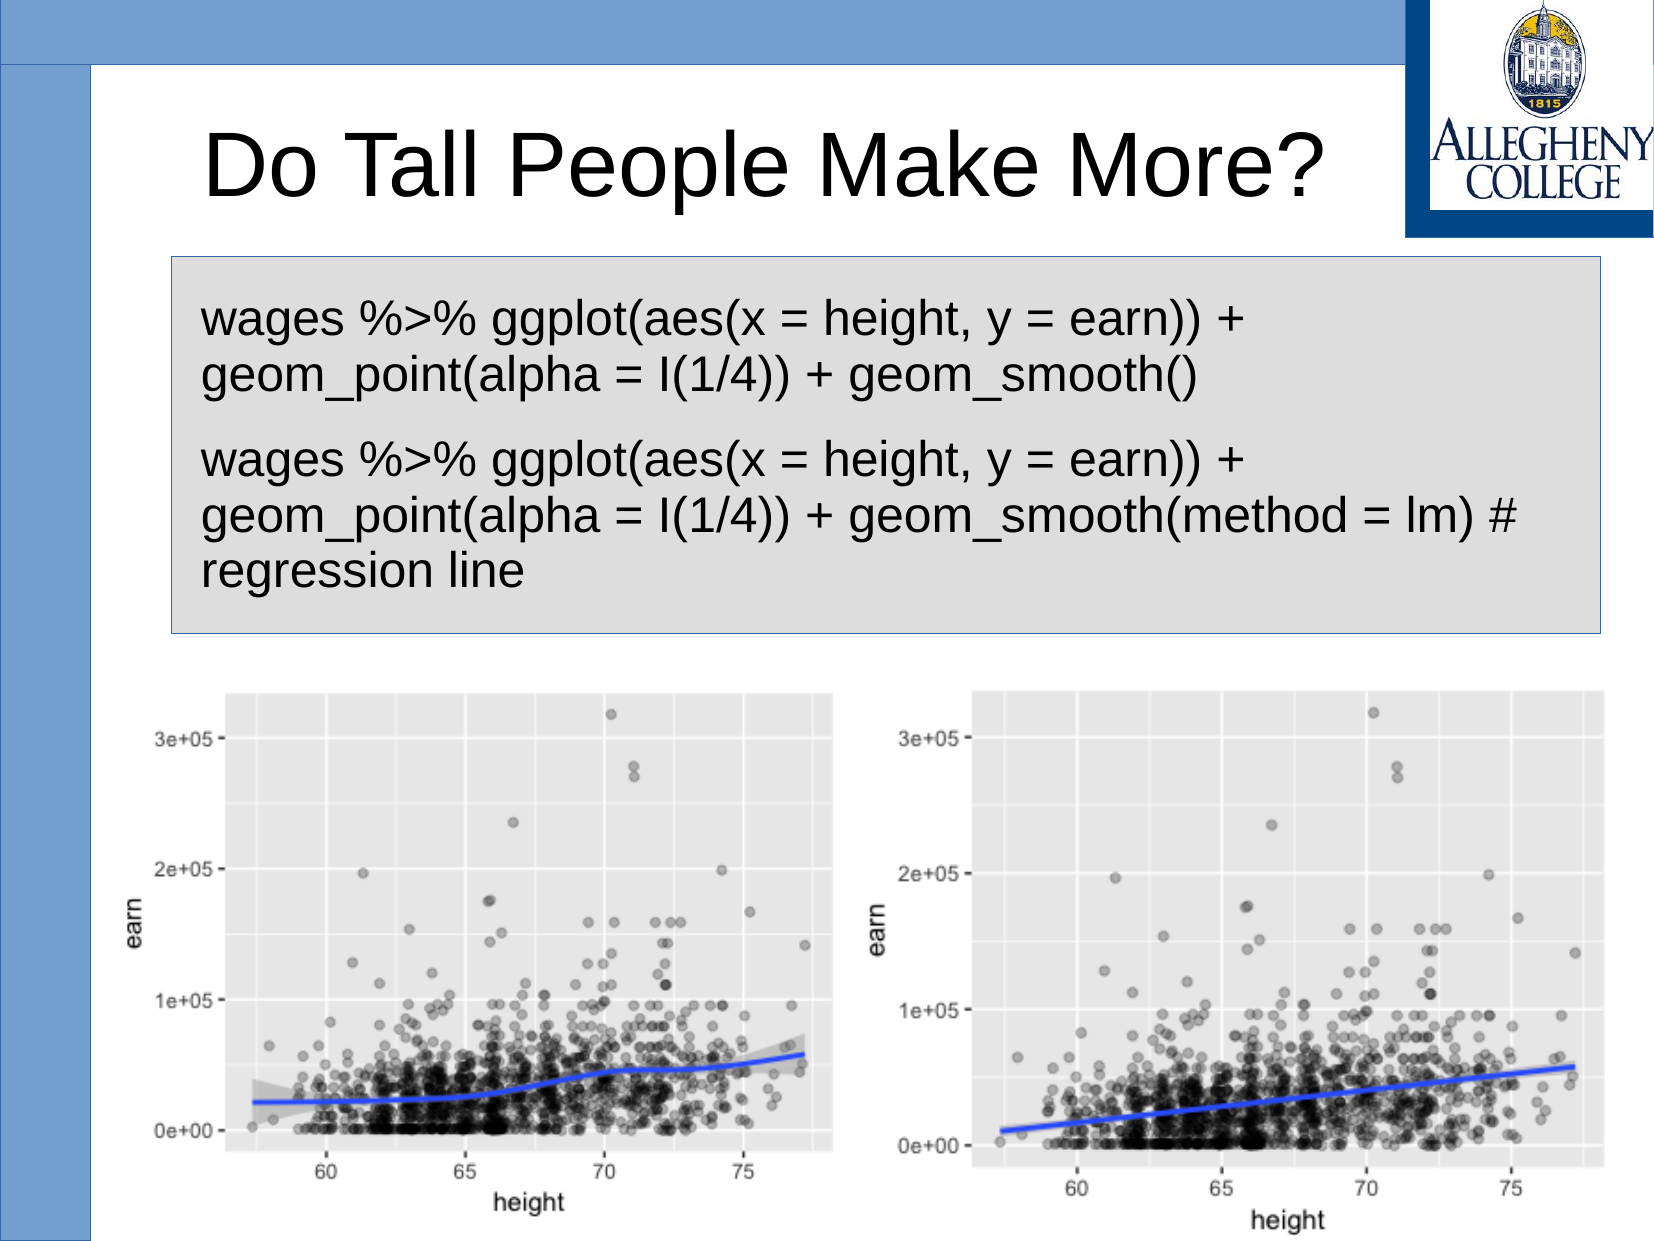

# Do Tall People Make More?
wages %>% ggplot(aes(x = height, y = earn)) + geom_point(alpha = I(1/4)) + geom_smooth()
wages %>% ggplot(aes(x = height, y = earn)) + geom_point(alpha = I(1/4)) + geom_smooth(method = lm) # regression line